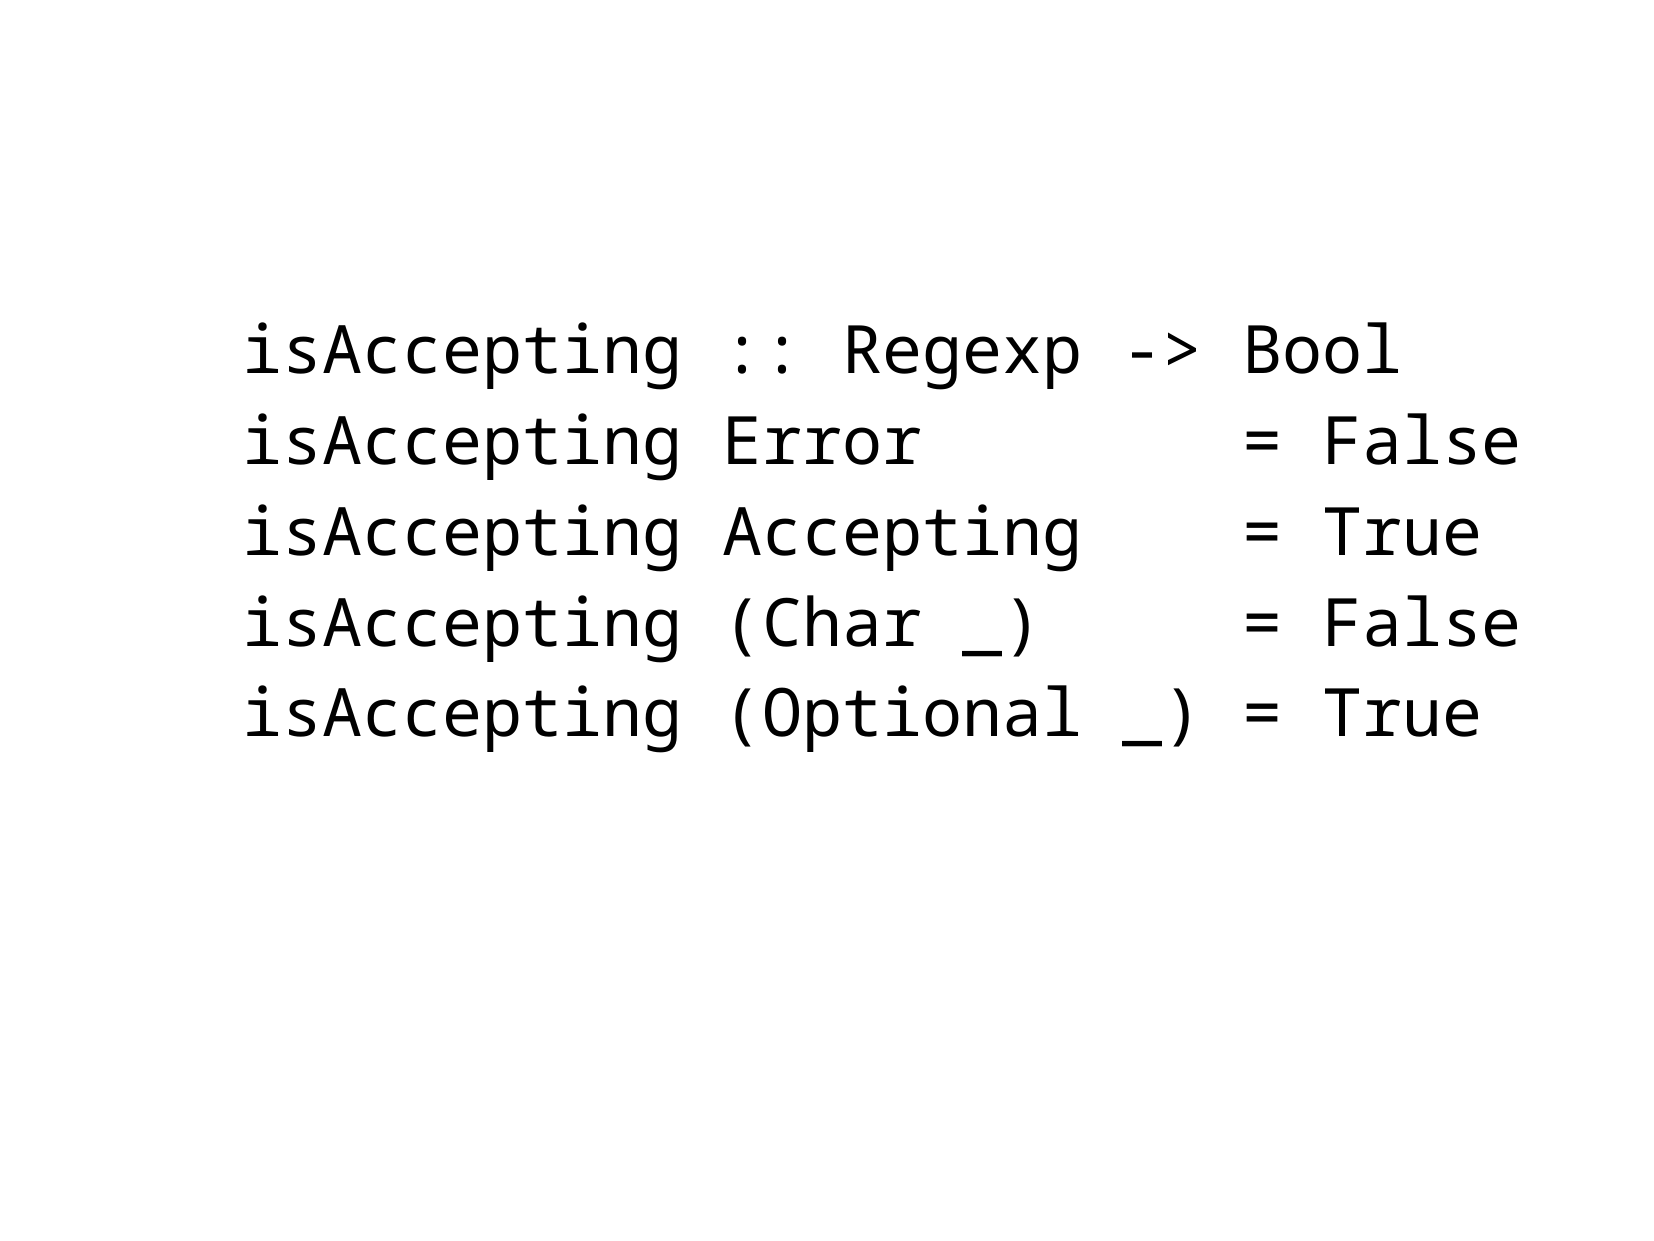

# isAccepting :: Regexp -> Bool
 isAccepting Error = False
 isAccepting Accepting = True
 isAccepting (Char _) = False
 isAccepting (Optional _) = True